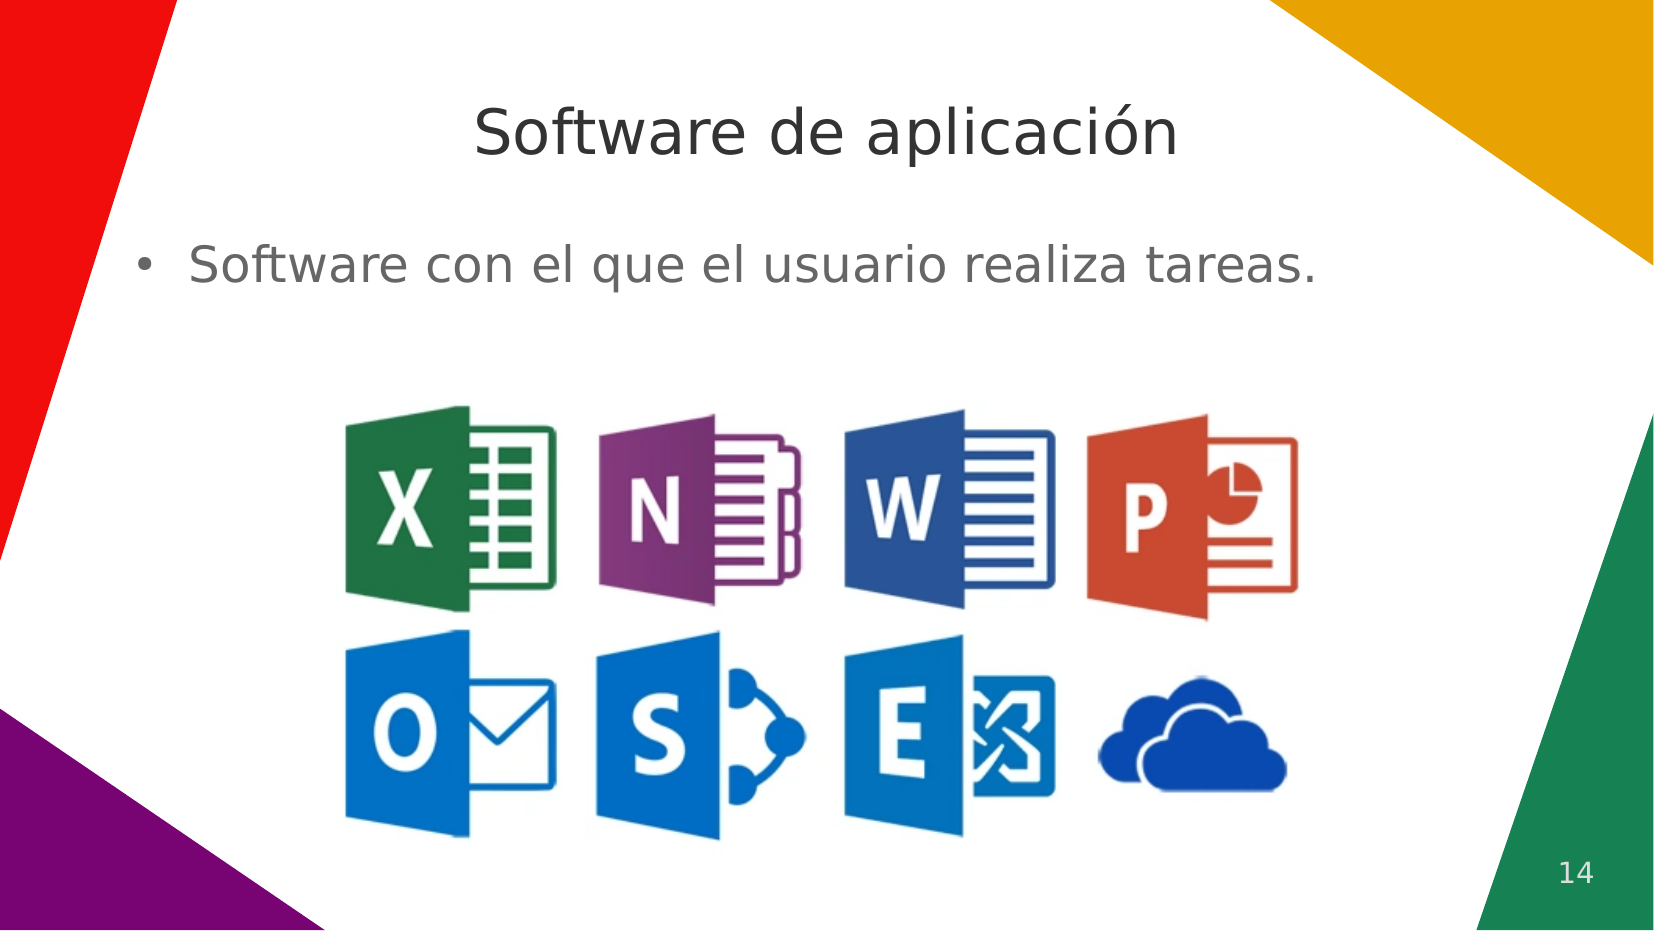

# Software de aplicación
Software con el que el usuario realiza tareas.
14